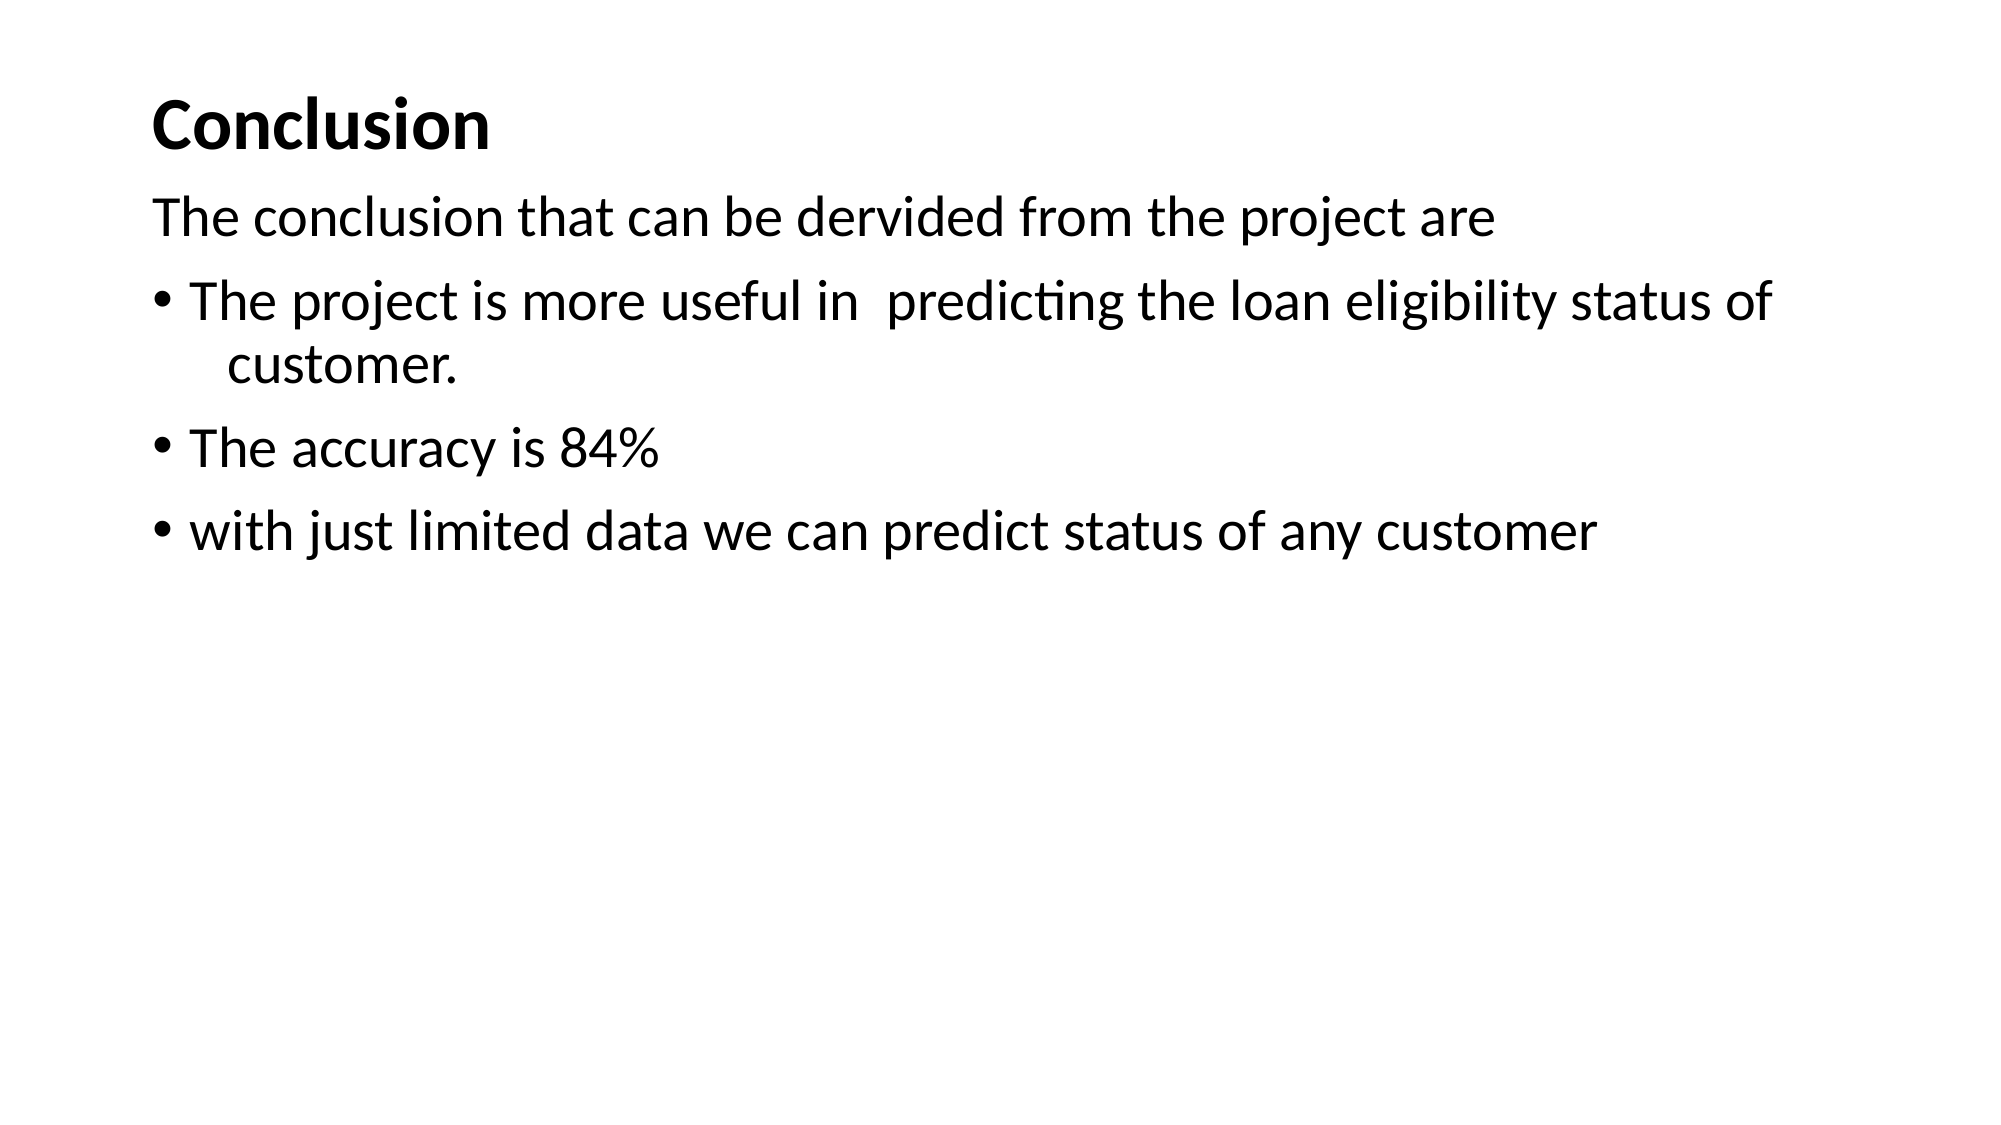

# Conclusion
The conclusion that can be dervided from the project are
The project is more useful in predicting the loan eligibility status of customer.
The accuracy is 84%
with just limited data we can predict status of any customer